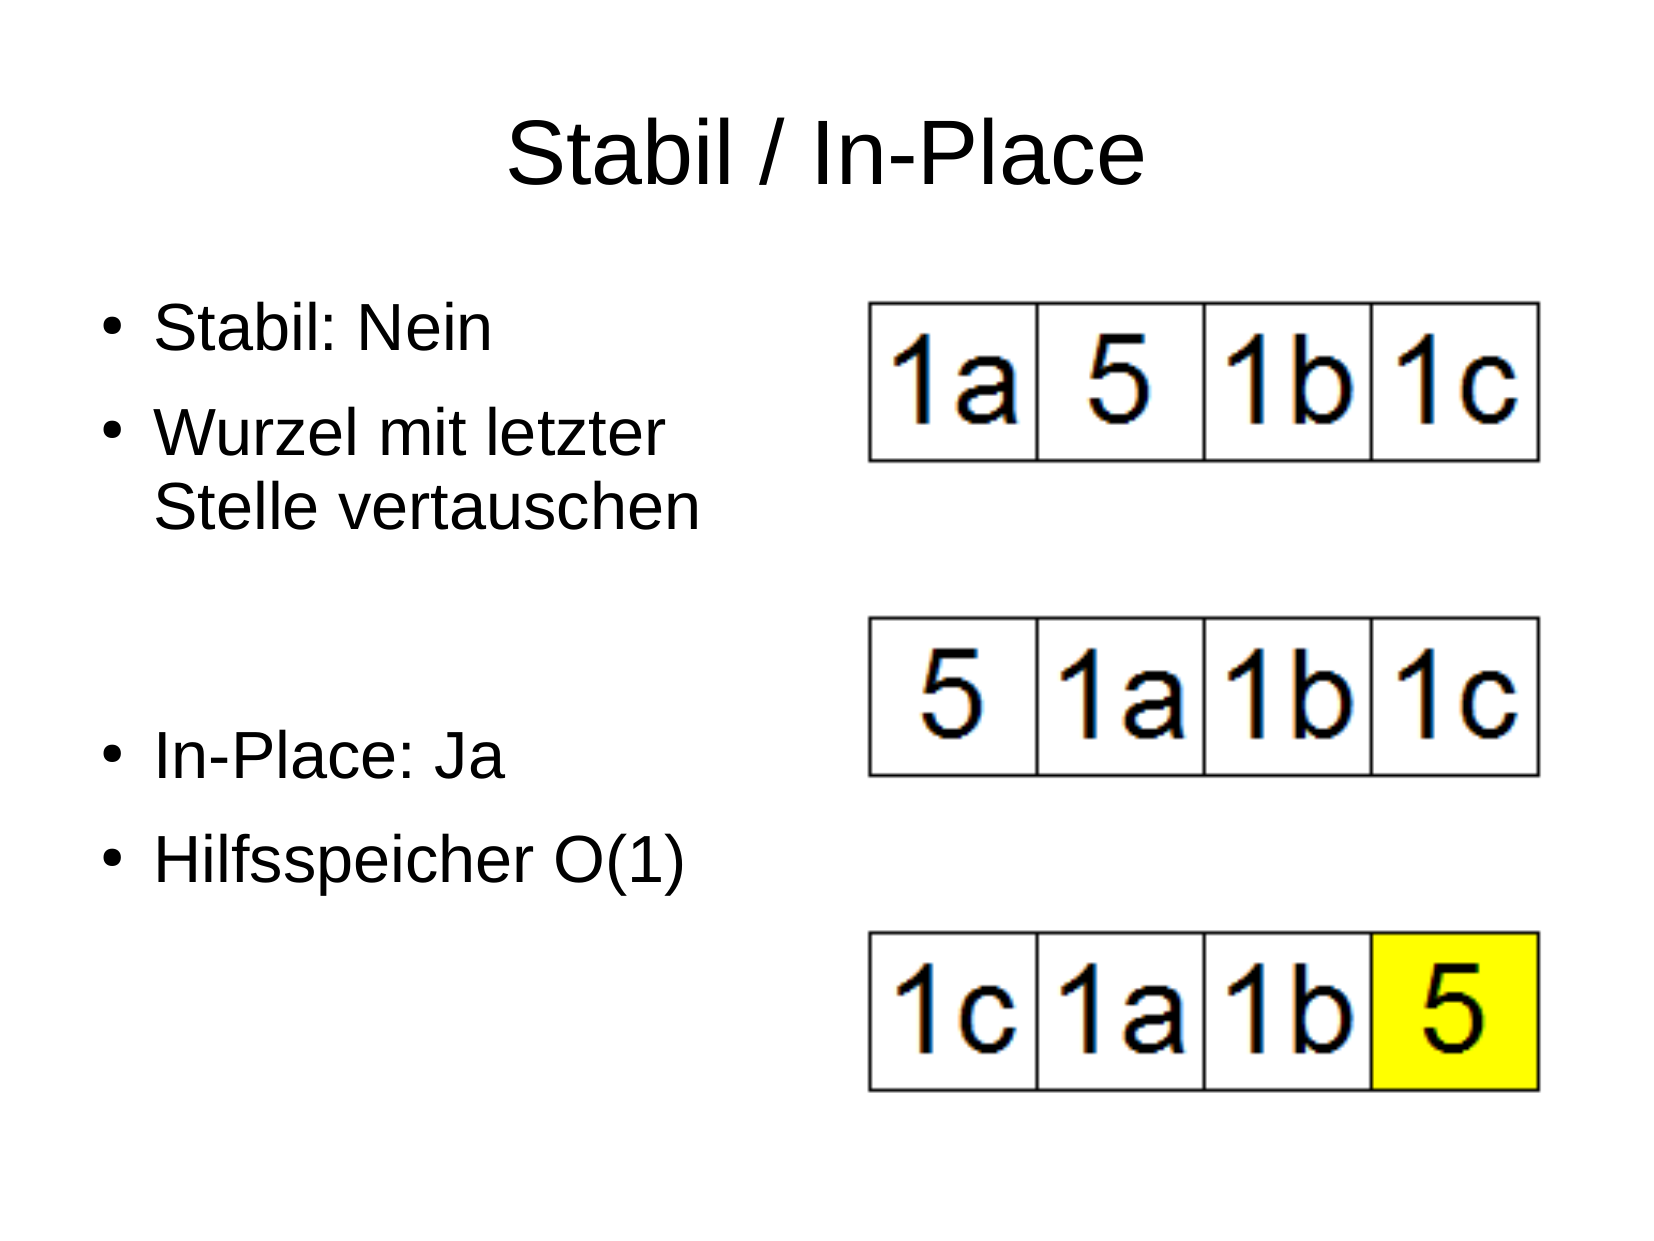

# Stabil / In-Place
Stabil: Nein
Wurzel mit letzter Stelle vertauschen
In-Place: Ja
Hilfsspeicher O(1)